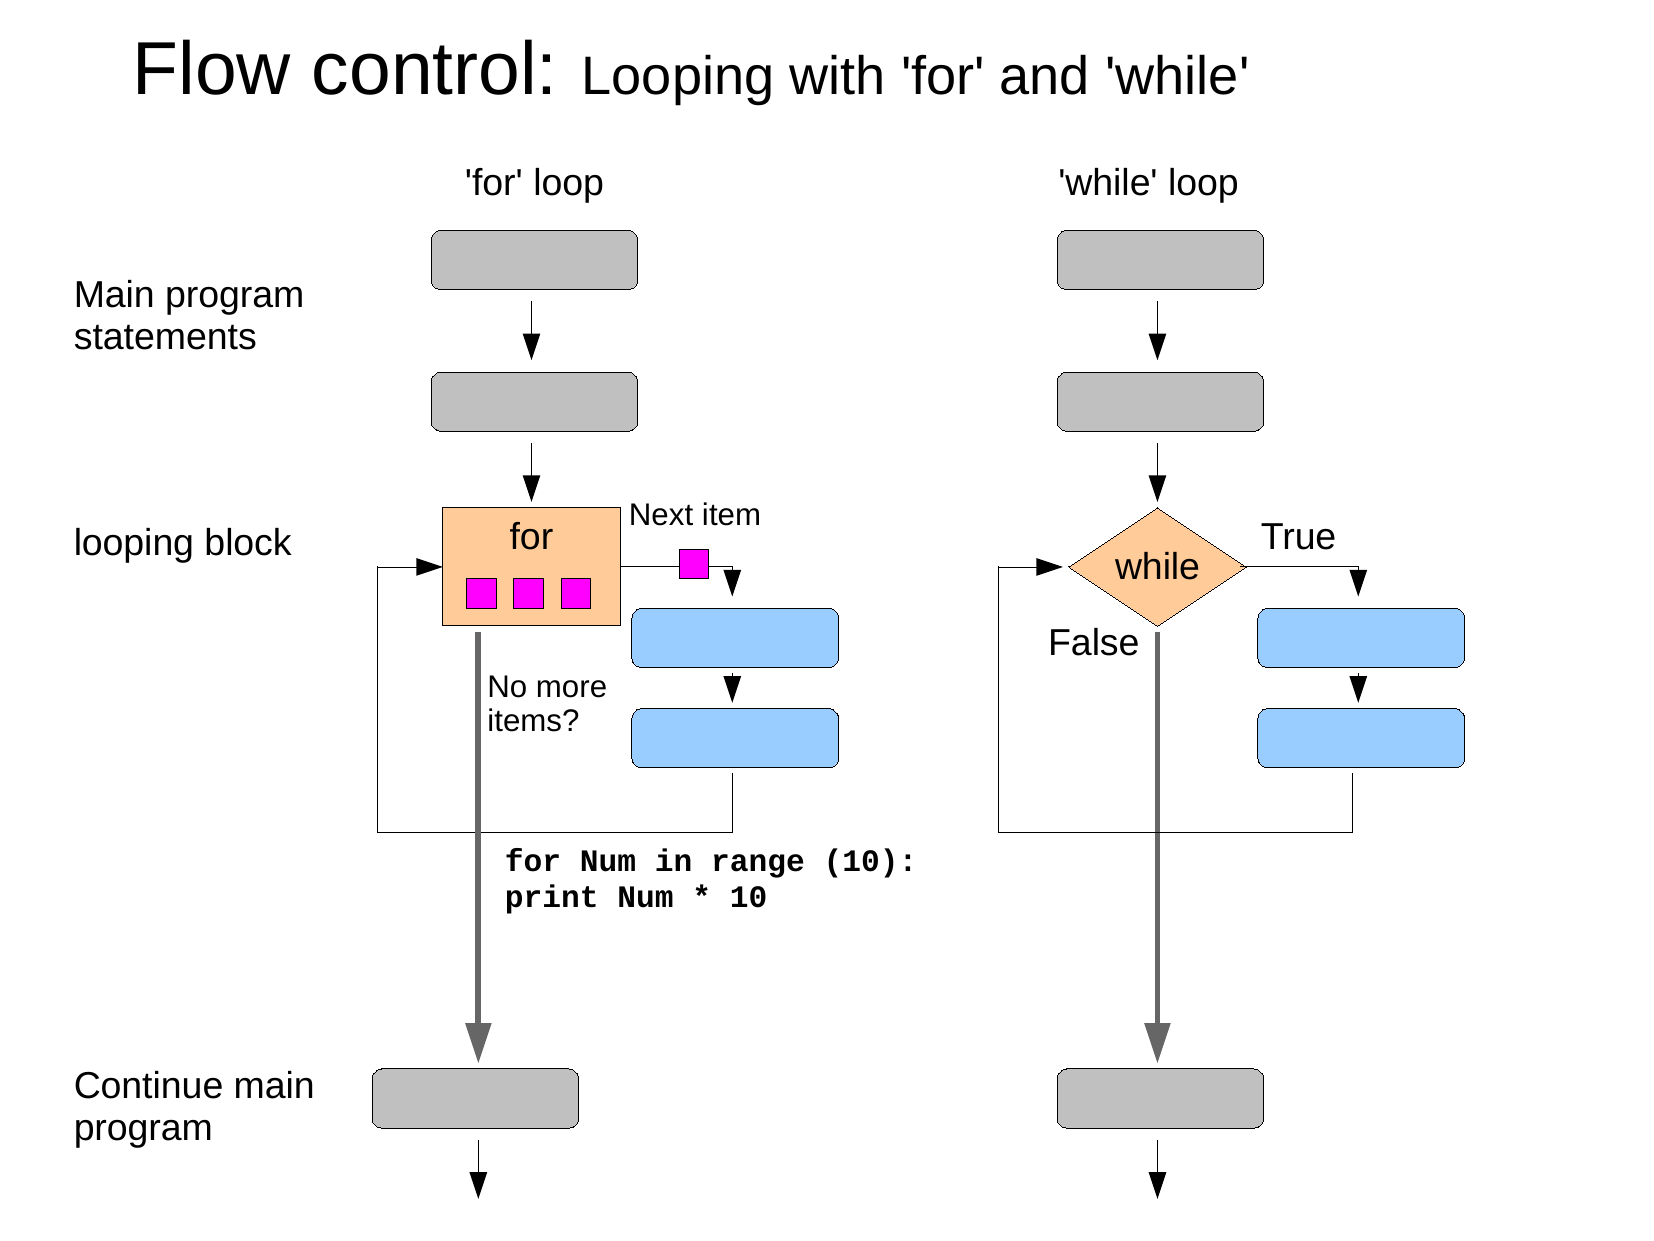

Flow control: Looping with 'for' and 'while'
'for' loop
'while' loop
Main program statements
Next item
for
while
True
looping block
False
No more items?
for Num in range (10):
print Num * 10
Continue main program